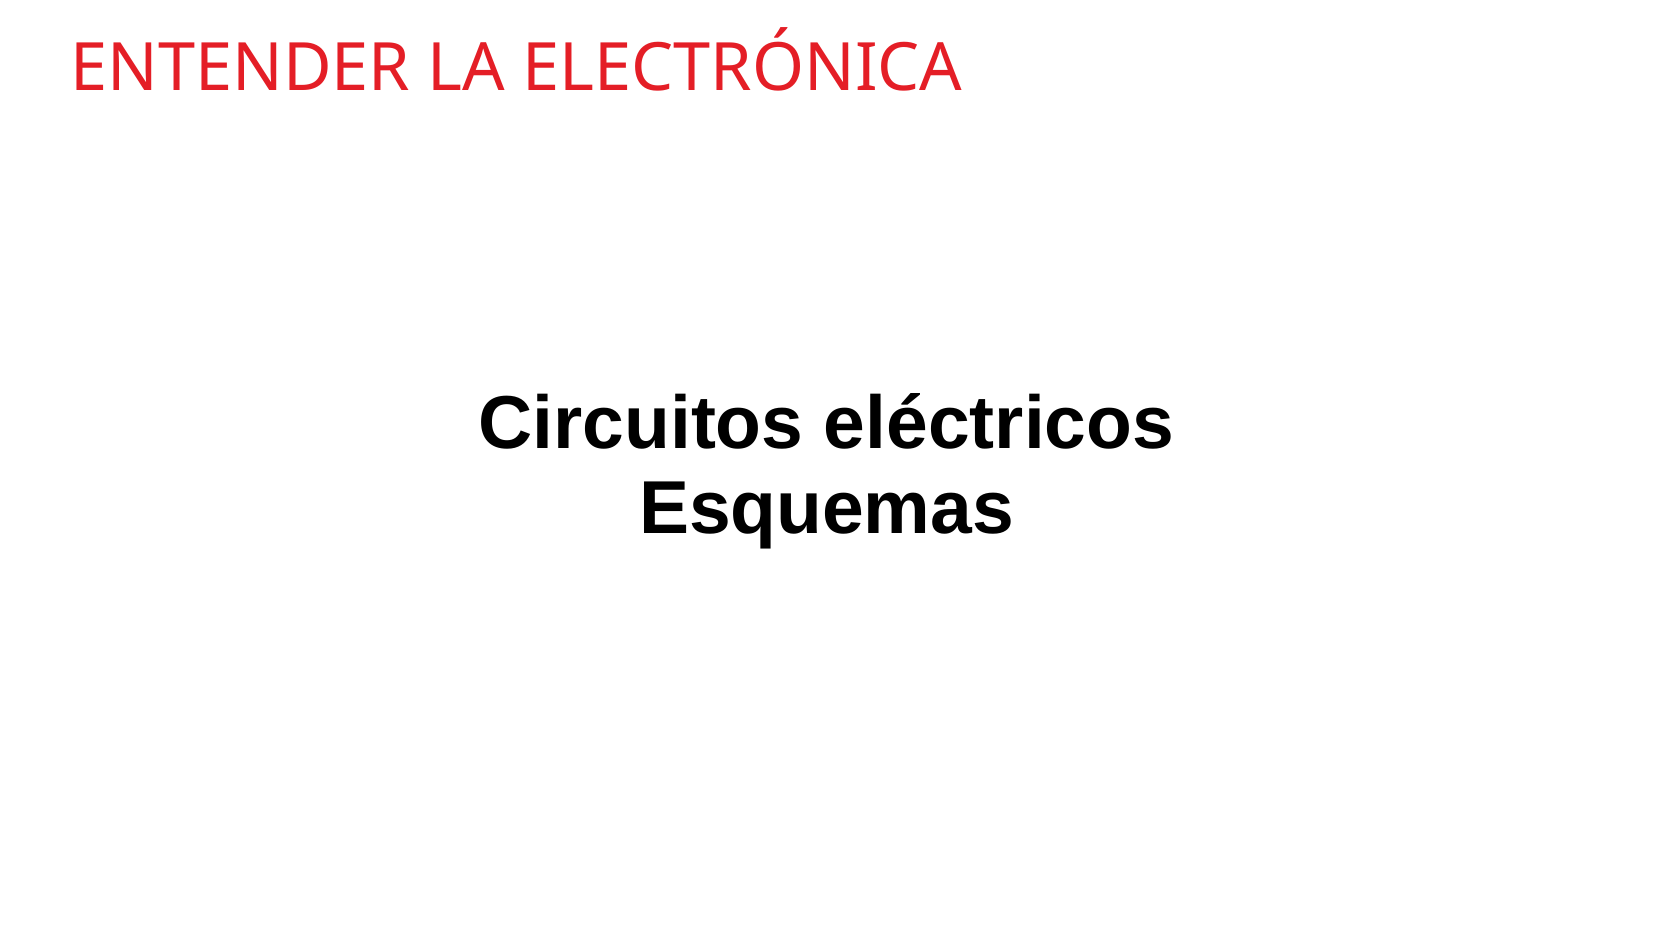

# ENTENDER LA ELECTRÓNICA
Circuitos eléctricos
Esquemas